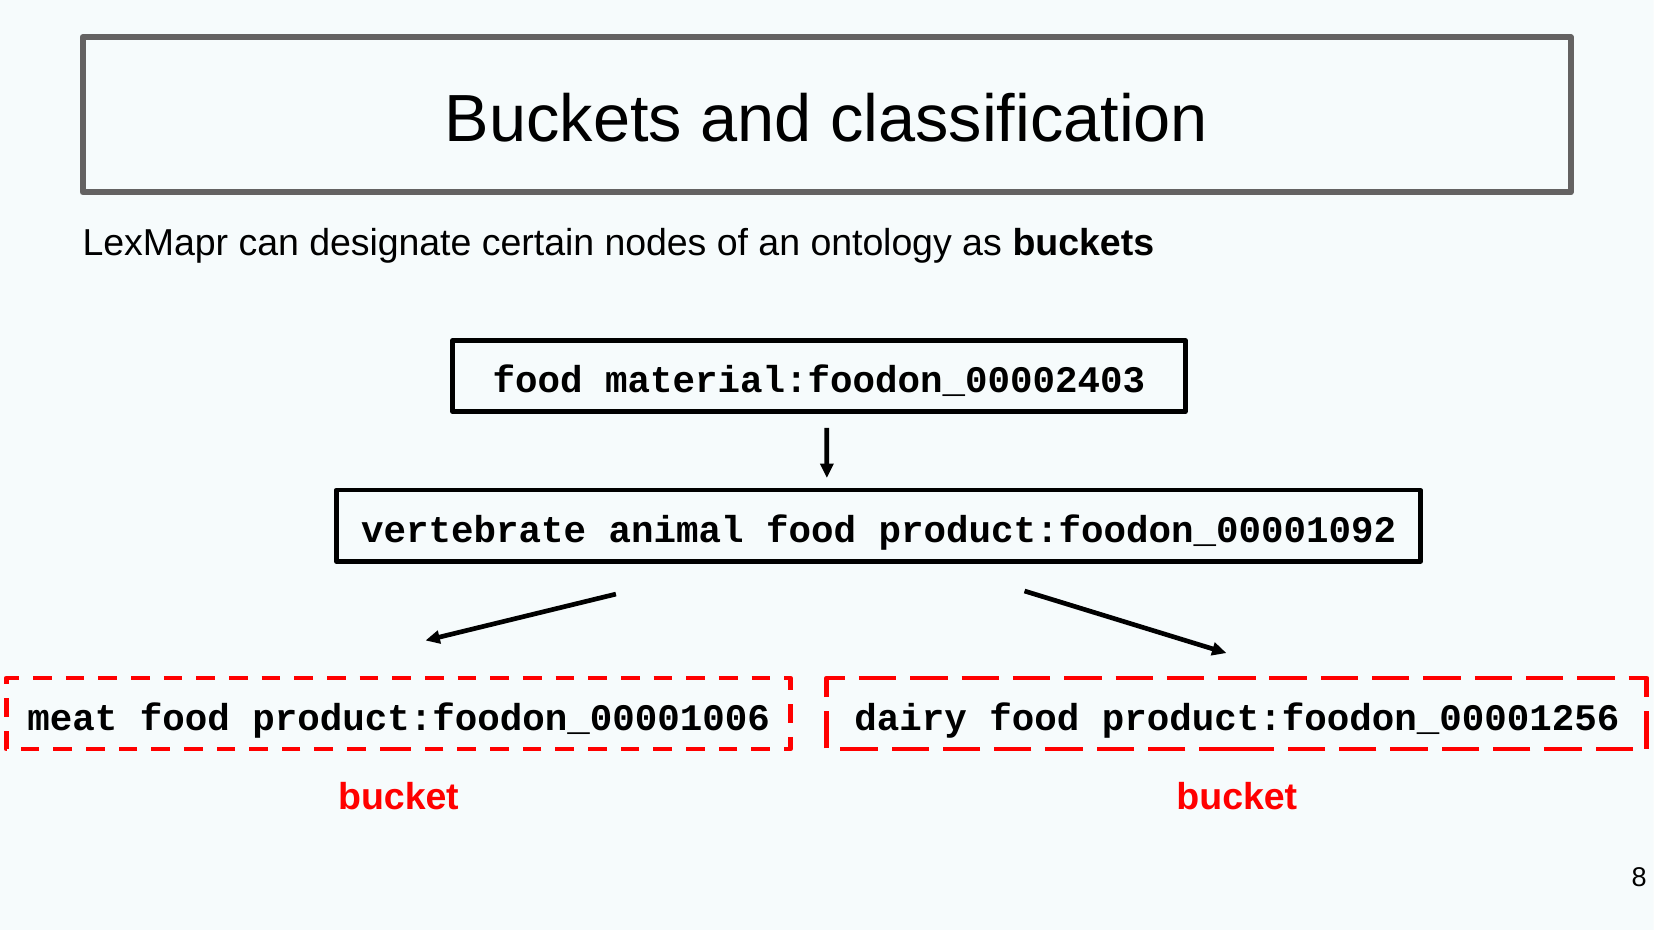

Buckets and classification
LexMapr can designate certain nodes of an ontology as buckets
food material:foodon_00002403
vertebrate animal food product:foodon_00001092
meat food product:foodon_00001006
dairy food product:foodon_00001256
bucket
bucket